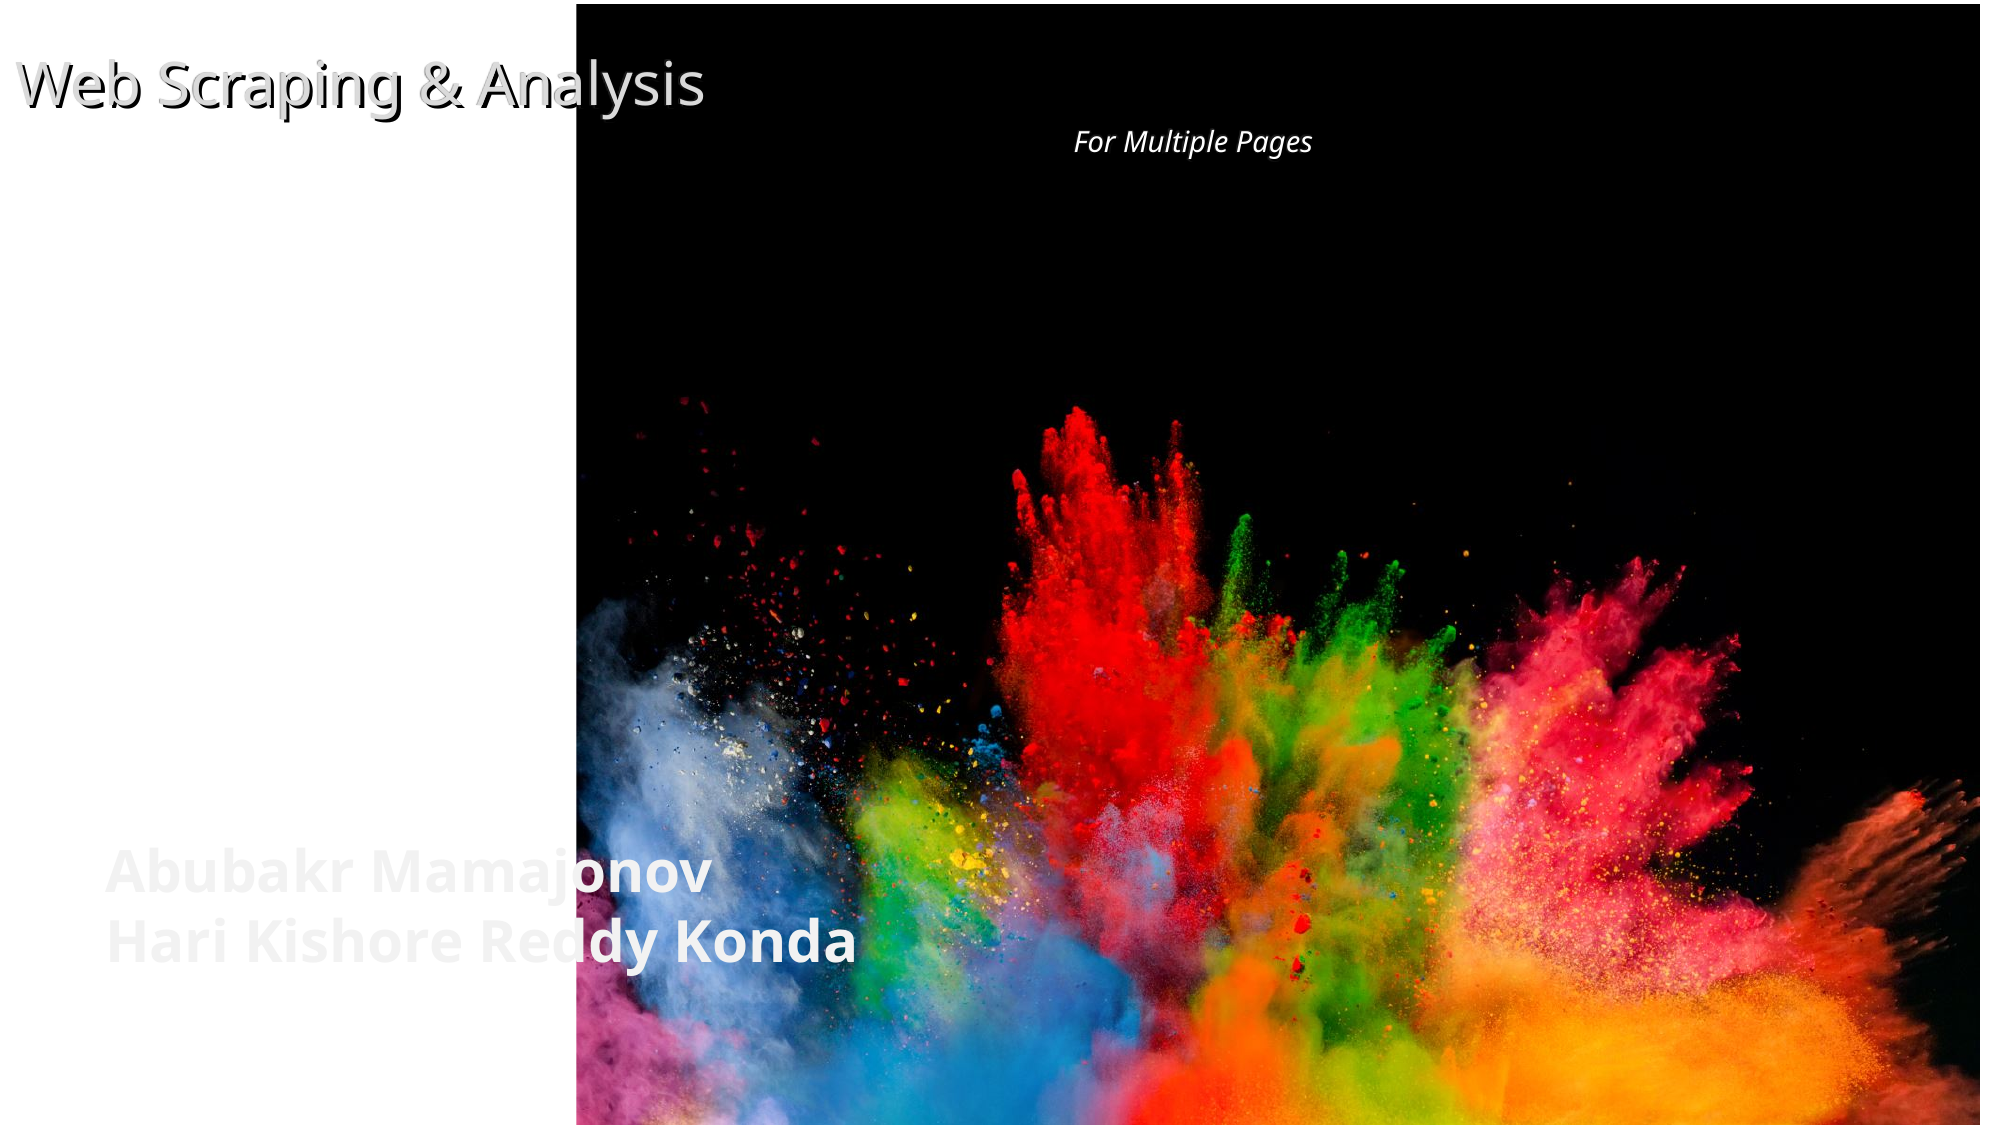

# Web Scraping & Analysis
For Multiple Pages
Venati Himanth
Abubakr Mamajonov
Hari Kishore Reddy Konda